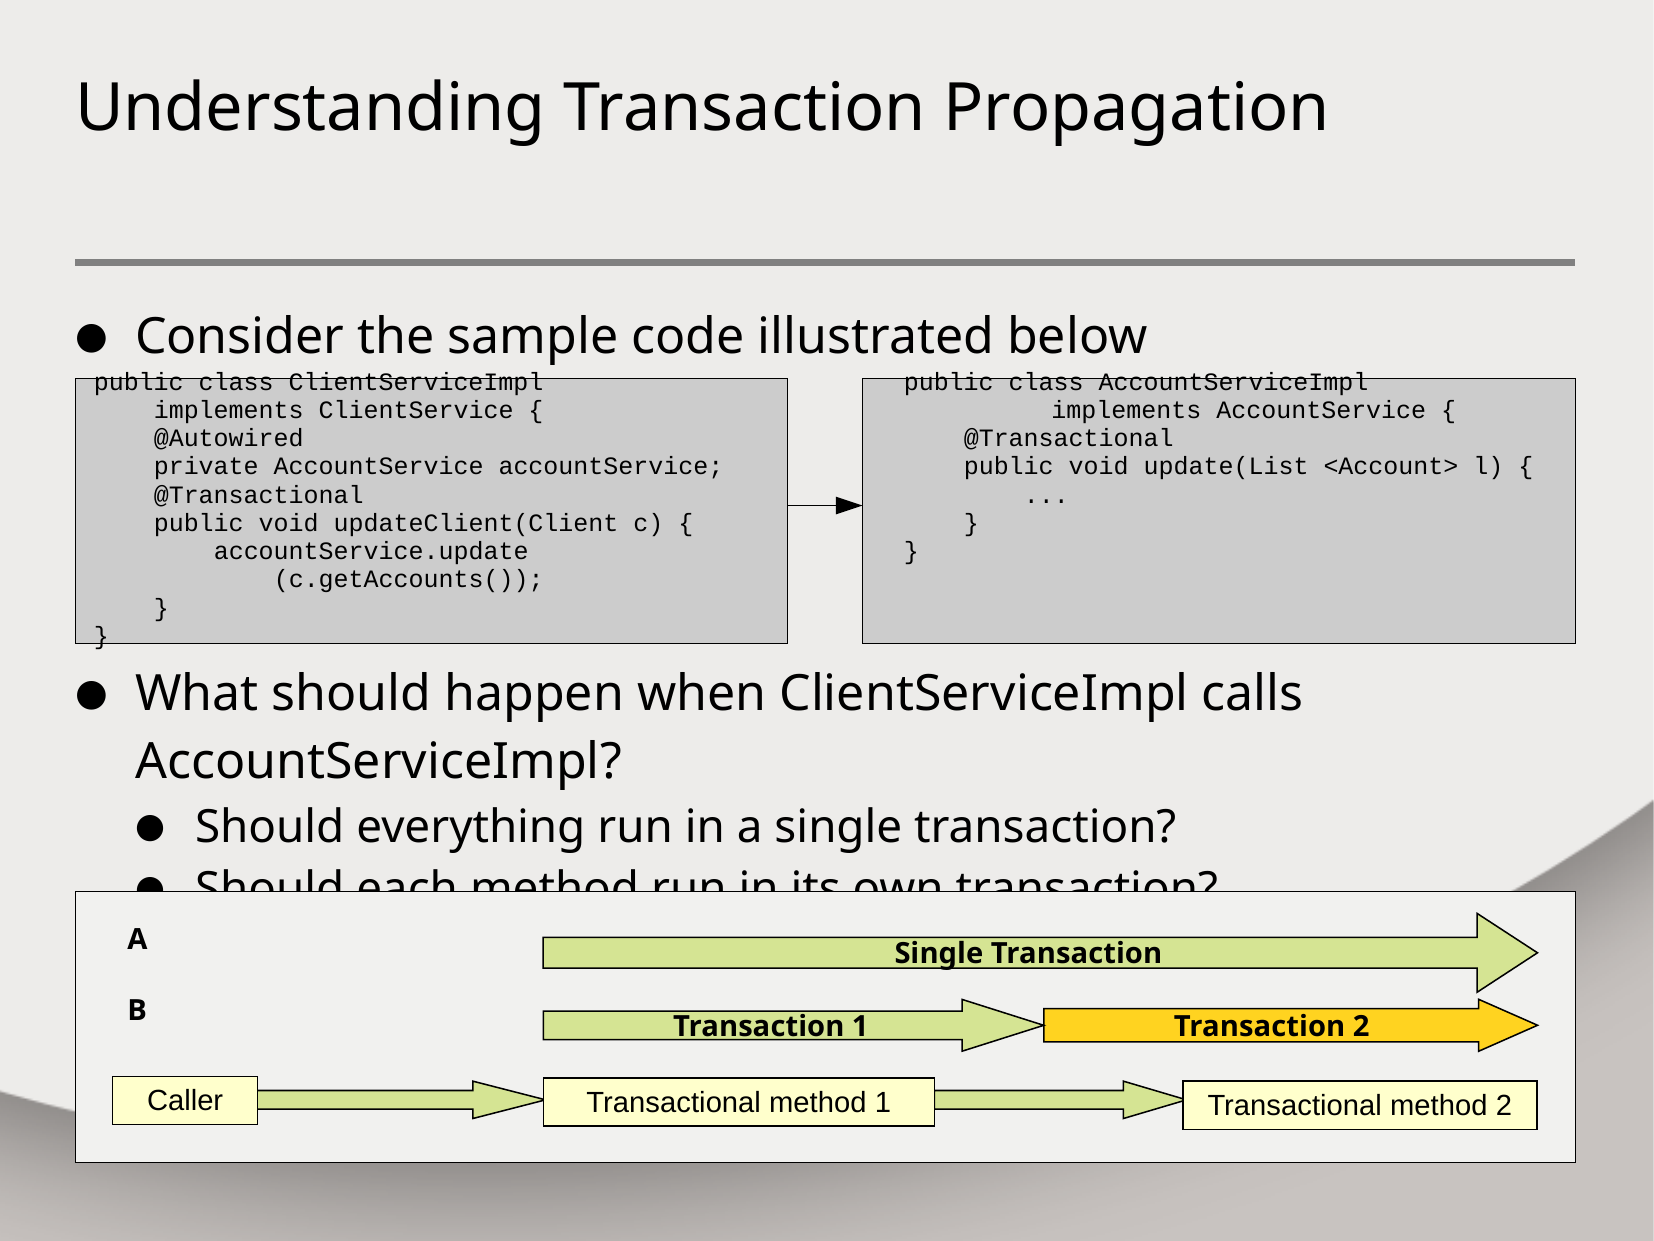

# Understanding Transaction Propagation
Consider the sample code illustrated below
What should happen when ClientServiceImpl calls AccountServiceImpl?
Should everything run in a single transaction?
Should each method run in its own transaction?
public class ClientServiceImpl
 implements ClientService {
 @Autowired
 private AccountService accountService;
 @Transactional
 public void updateClient(Client c) {
 accountService.update
 (c.getAccounts());
 }
}
public class AccountServiceImpl
		implements AccountService {
 @Transactional
 public void update(List <Account> l) {
 ...
 }
}
Single Transaction
A
B
Transaction 2
Transaction 1
Caller
Transactional method 1
Transactional method 2